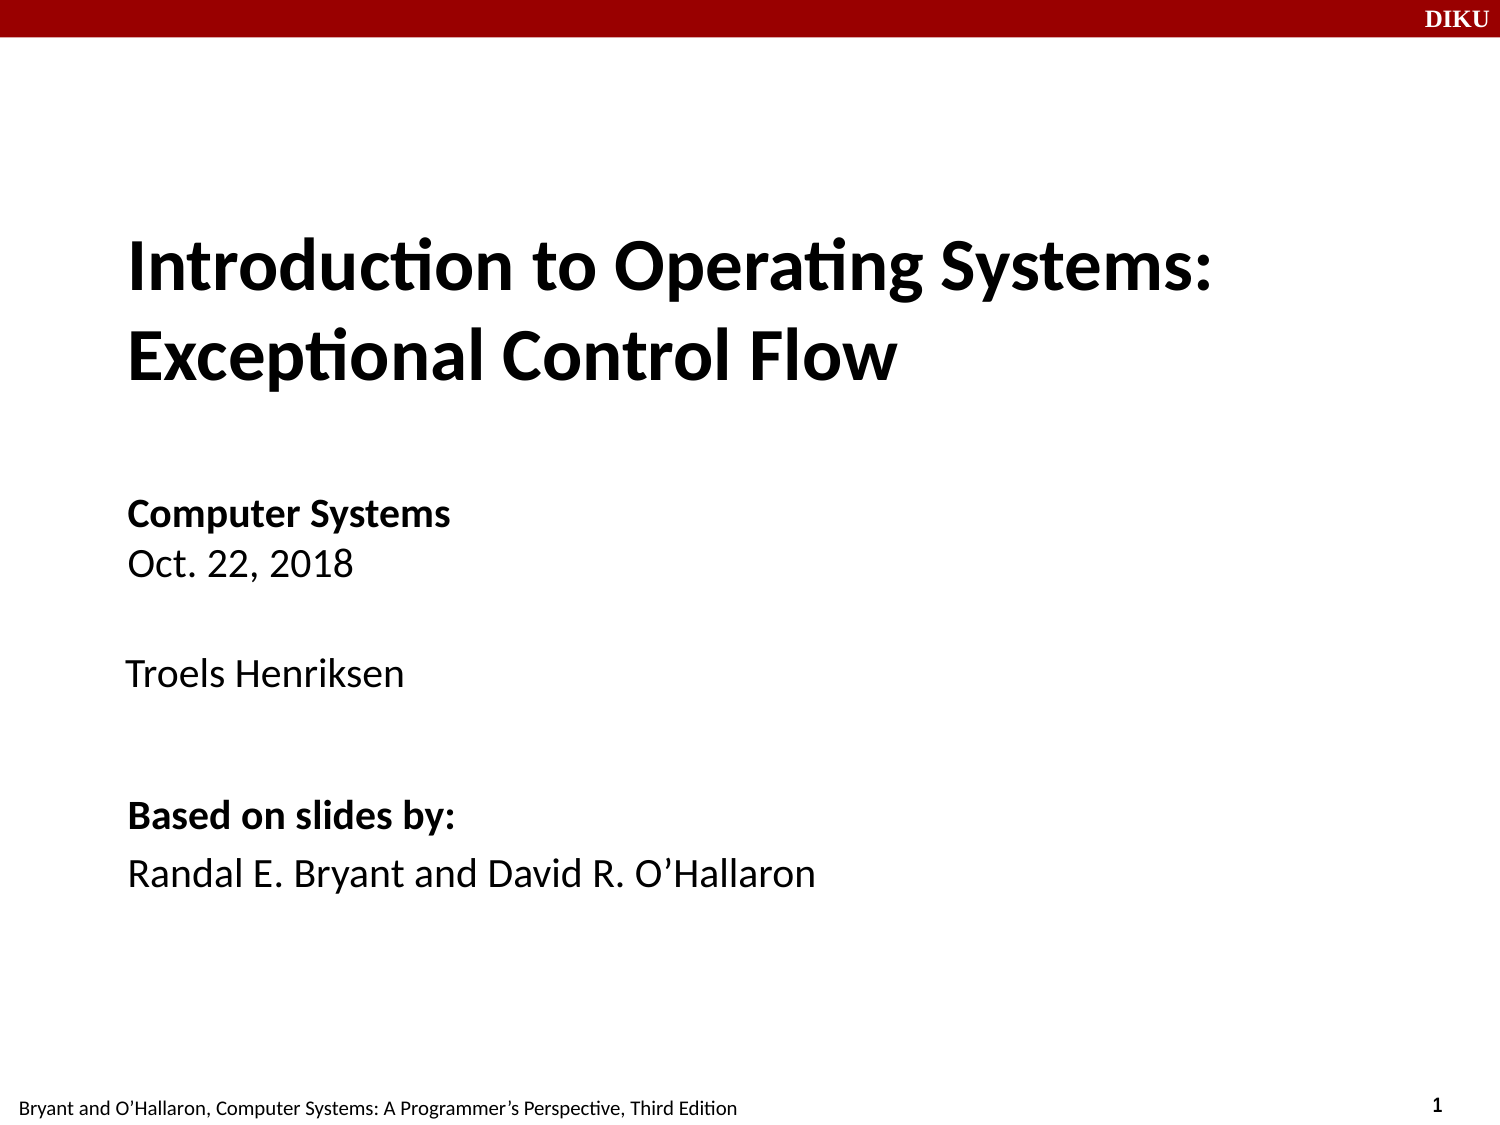

# Introduction to Operating Systems: Exceptional Control Flow Computer Systems Oct. 22, 2018
Troels Henriksen
Based on slides by:
Randal E. Bryant and David R. O’Hallaron